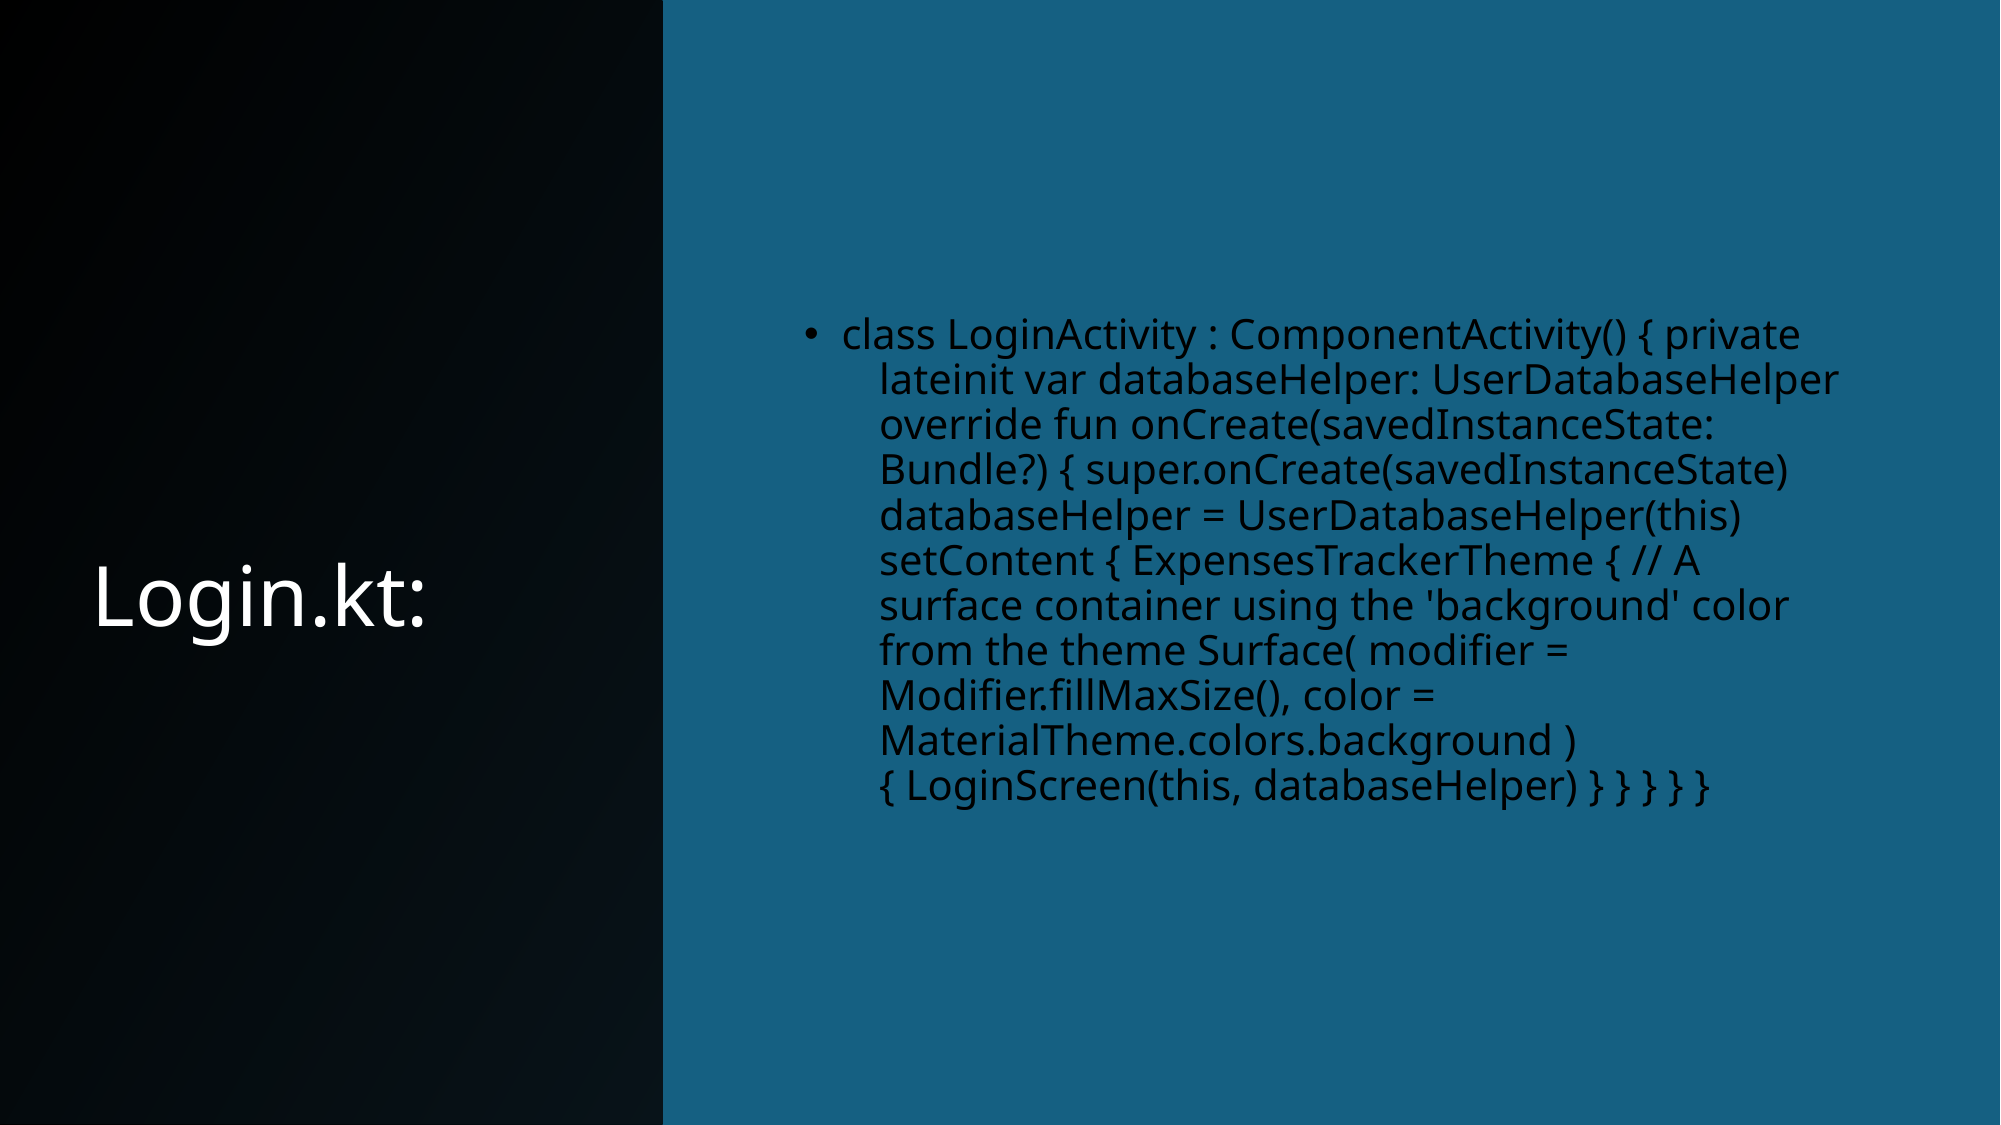

# Login.kt:
class LoginActivity : ComponentActivity() { private lateinit var databaseHelper: UserDatabaseHelper override fun onCreate(savedInstanceState: Bundle?) { super.onCreate(savedInstanceState) databaseHelper = UserDatabaseHelper(this) setContent { ExpensesTrackerTheme { // A surface container using the 'background' color from the theme Surface( modifier = Modifier.fillMaxSize(), color = MaterialTheme.colors.background ) { LoginScreen(this, databaseHelper) } } } } }